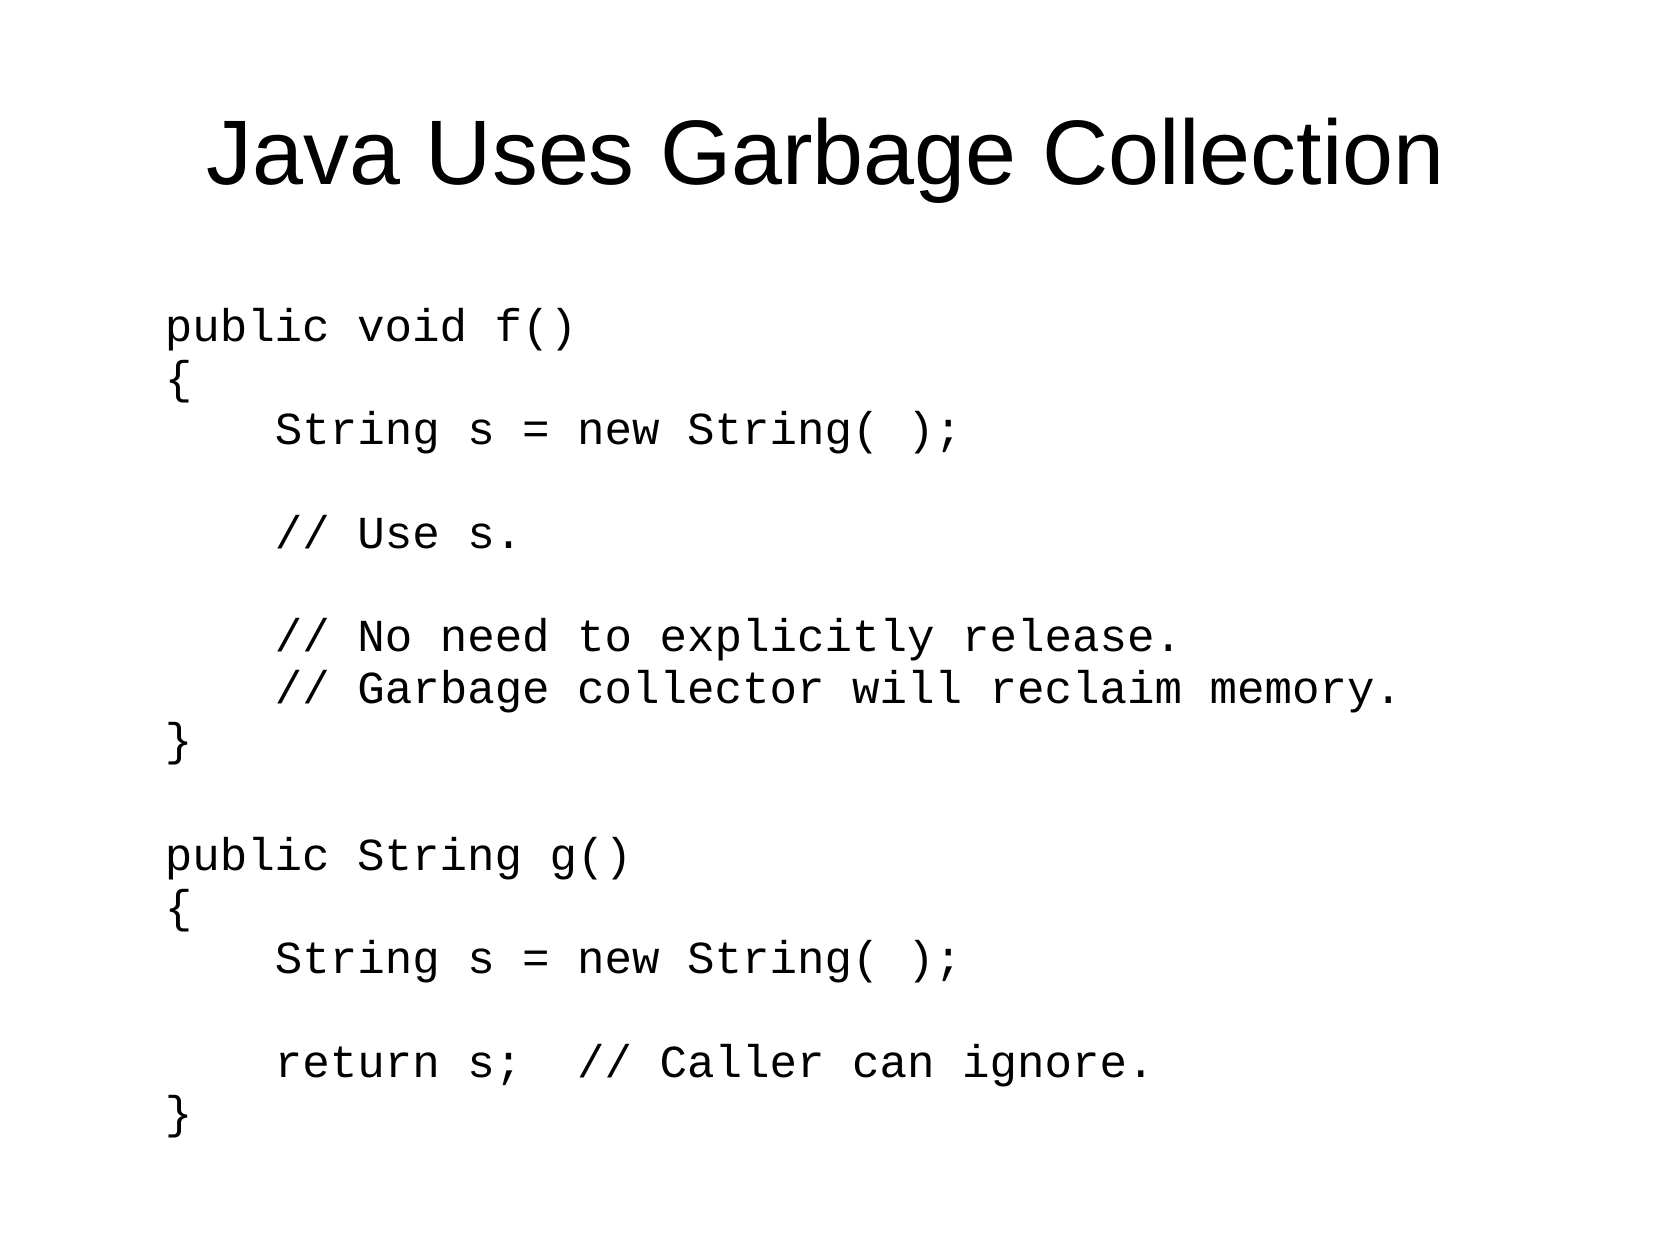

# Java Uses Garbage Collection
public void f()
{
 String s = new String( );
 // Use s.
 // No need to explicitly release.
 // Garbage collector will reclaim memory.
}
public String g()
{
 String s = new String( );
 return s; // Caller can ignore.
}